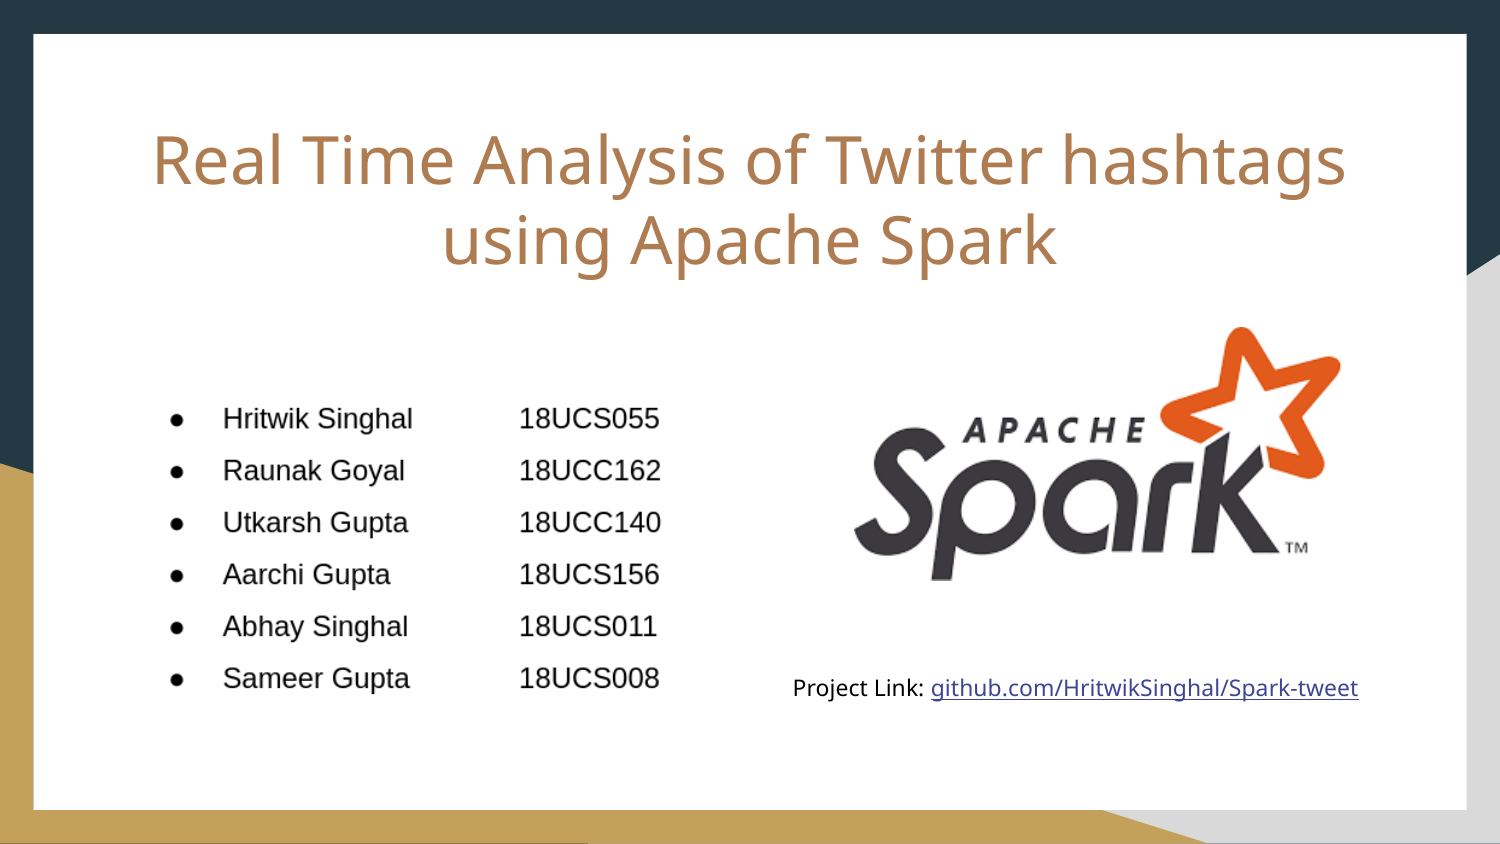

# Real Time Analysis of Twitter hashtags using Apache Spark
Project Link: github.com/HritwikSinghal/Spark-tweet